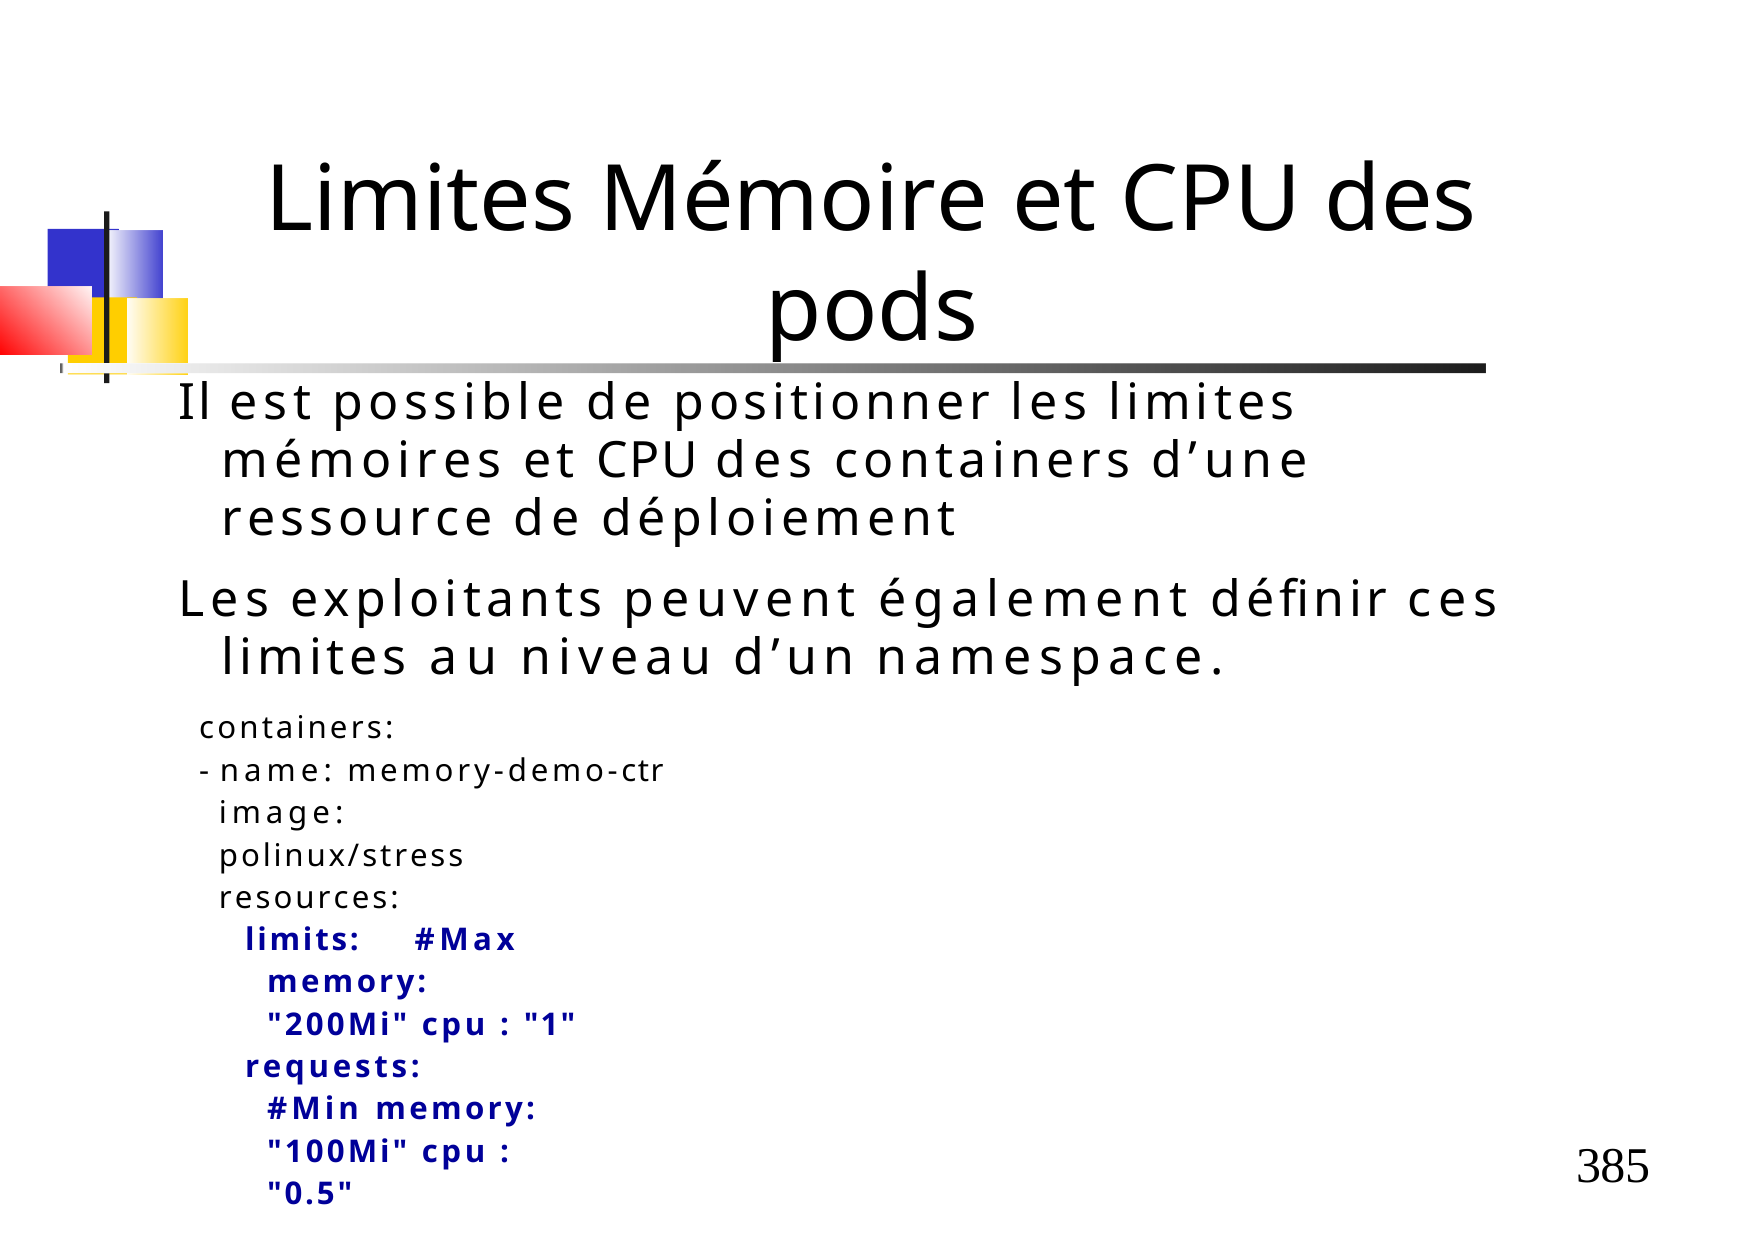

# Limites Mémoire et CPU des pods
Il est possible de positionner les limites mémoires et CPU des containers d’une ressource de déploiement
Les exploitants peuvent également définir ces limites au niveau d’un namespace.
containers:
- name: memory-demo-ctr
image: polinux/stress resources:
limits:	#Max memory: "200Mi" cpu : "1"
requests:	#Min memory: "100Mi" cpu : "0.5"
385